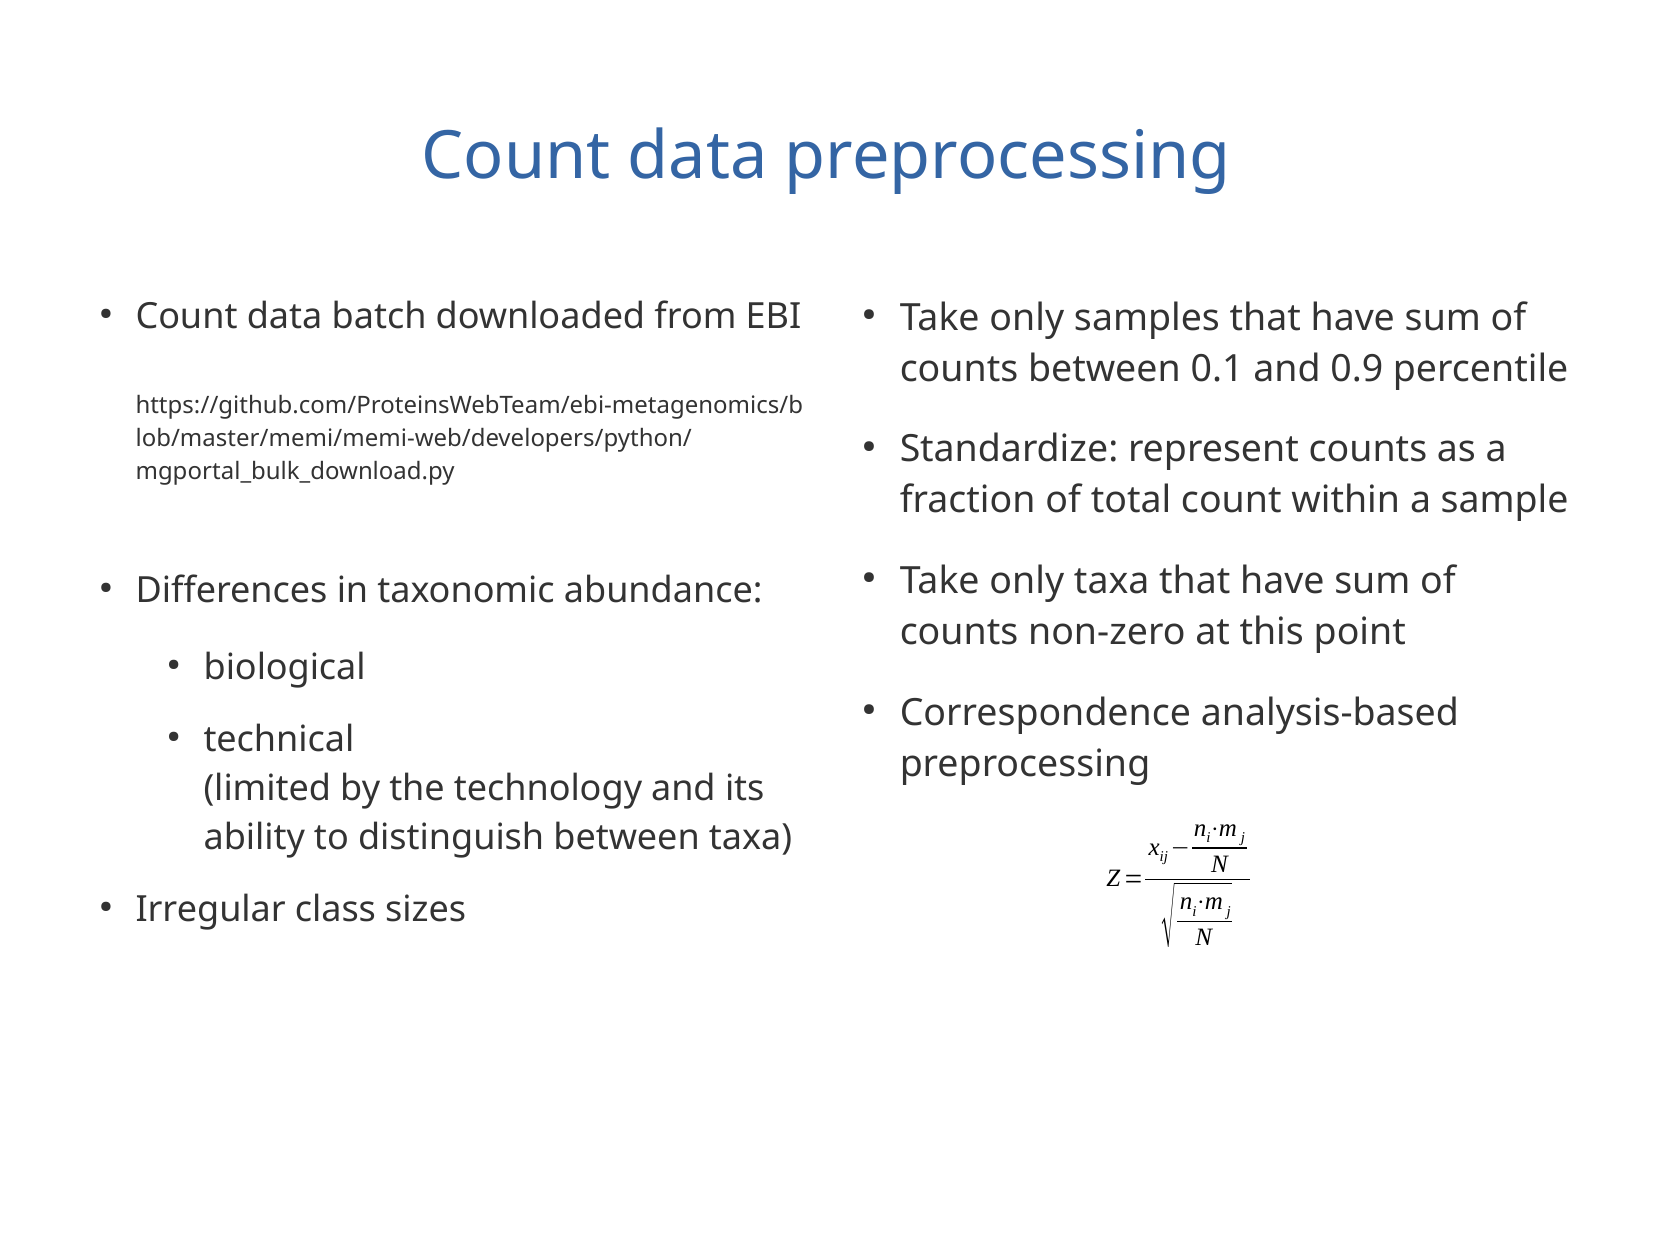

# Count data preprocessing
Count data batch downloaded from EBI
https://github.com/ProteinsWebTeam/ebi-metagenomics/blob/master/memi/memi-web/developers/python/mgportal_bulk_download.py
Differences in taxonomic abundance:
biological
technical
(limited by the technology and its ability to distinguish between taxa)
Irregular class sizes
Take only samples that have sum of counts between 0.1 and 0.9 percentile
Standardize: represent counts as a fraction of total count within a sample
Take only taxa that have sum of counts non-zero at this point
Correspondence analysis-based preprocessing
*Log2 transform
Standardise: sum to one (col or row?)
Take only samples that have sum of counts between 0.1 and 0.9 percentile
Take only taxa that have sum of counts non-zero at this point
CA-based
Count data batch downloaded from EBI
Differences in taxonomic abundance:
biological
technical
(limited by the technology and its ability to distinguish between taxa)
16S rRNA sequencing
different identification levels
Irregular class sizes
wildly varying